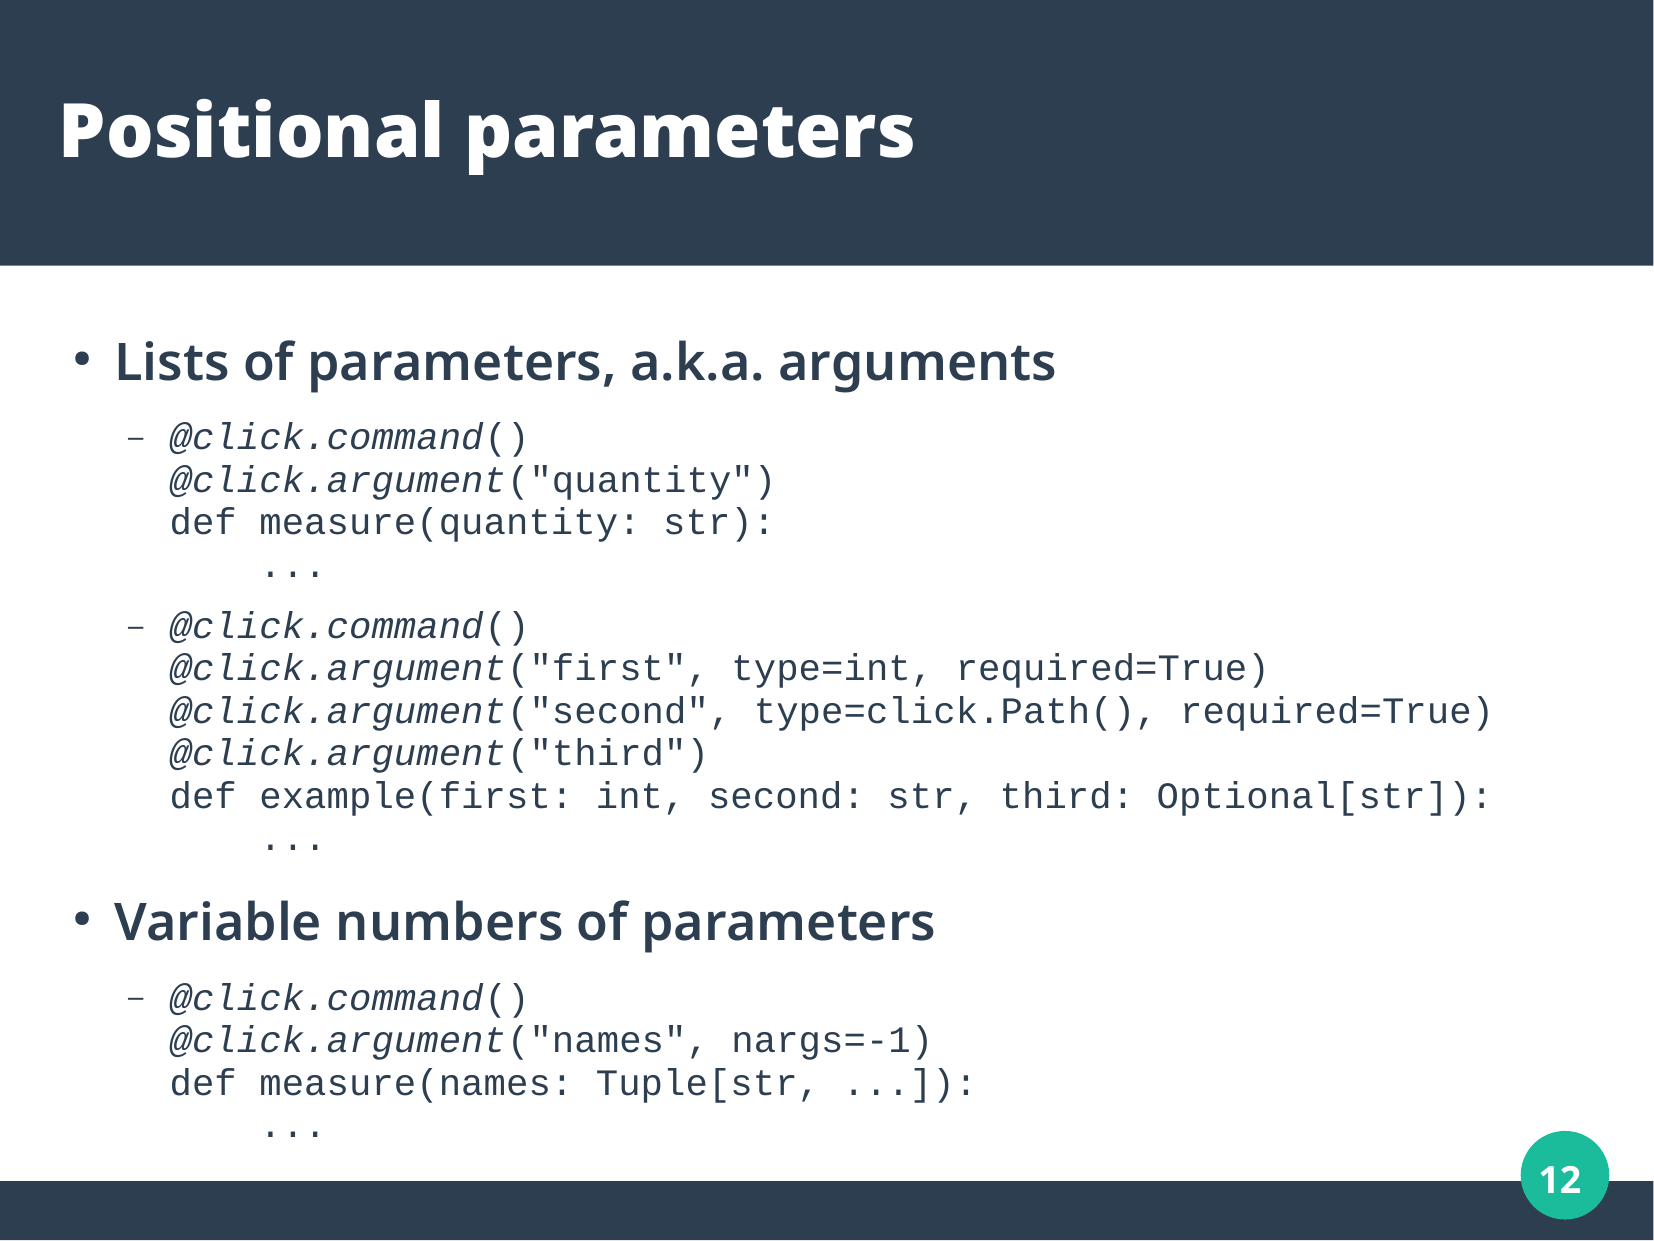

# Positional parameters
Lists of parameters, a.k.a. arguments
@click.command()
@click.argument("quantity")
def measure(quantity: str):
 ...
@click.command()
@click.argument("first", type=int, required=True)
@click.argument("second", type=click.Path(), required=True)
@click.argument("third")
def example(first: int, second: str, third: Optional[str]):
 ...
Variable numbers of parameters
@click.command()
@click.argument("names", nargs=-1)
def measure(names: Tuple[str, ...]):
 ...